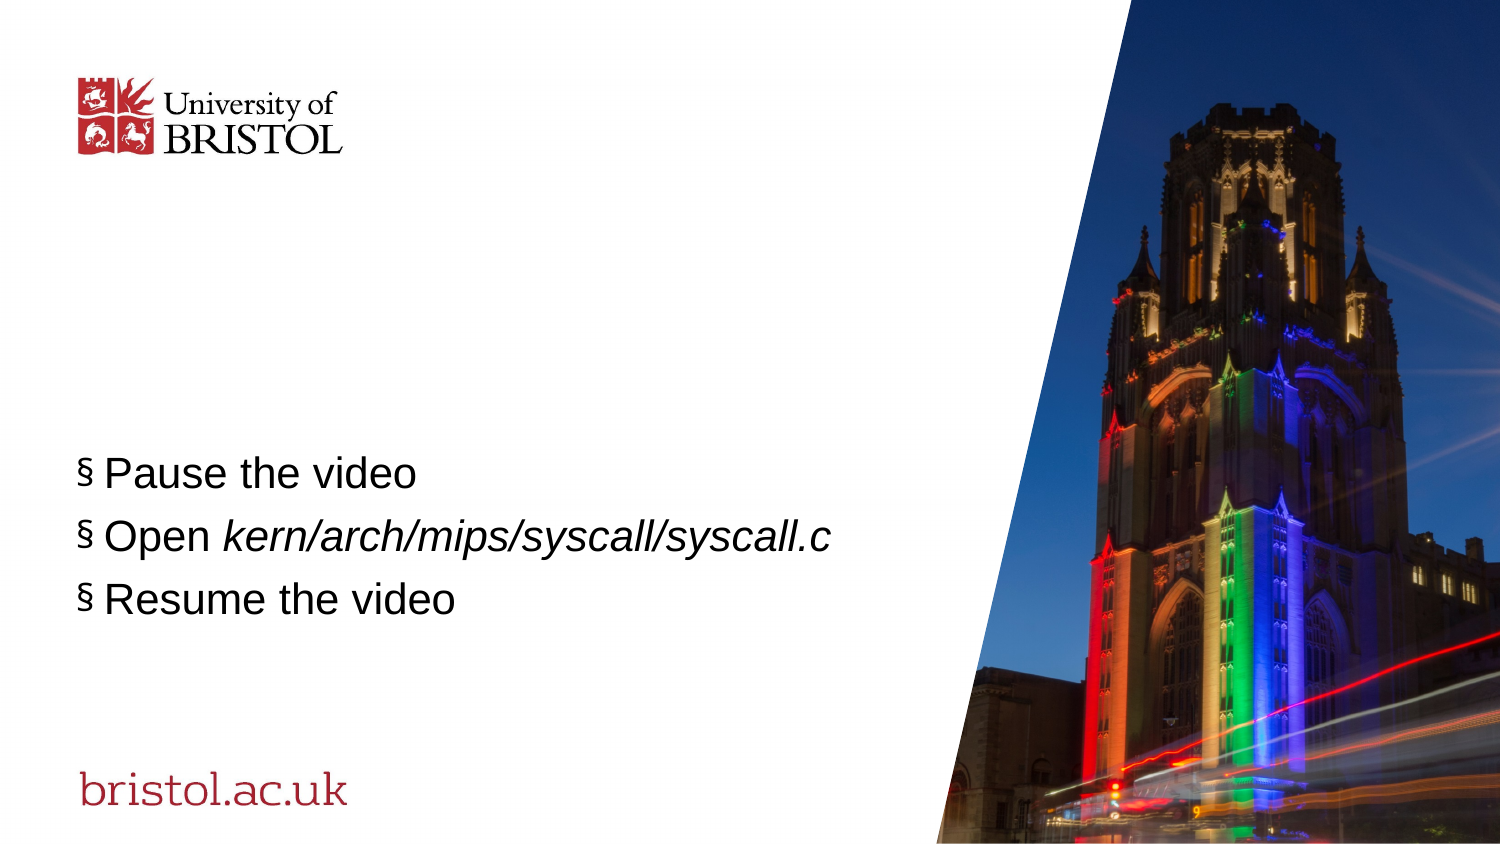

# Pause the video
Open kern/arch/mips/syscall/syscall.c
Resume the video